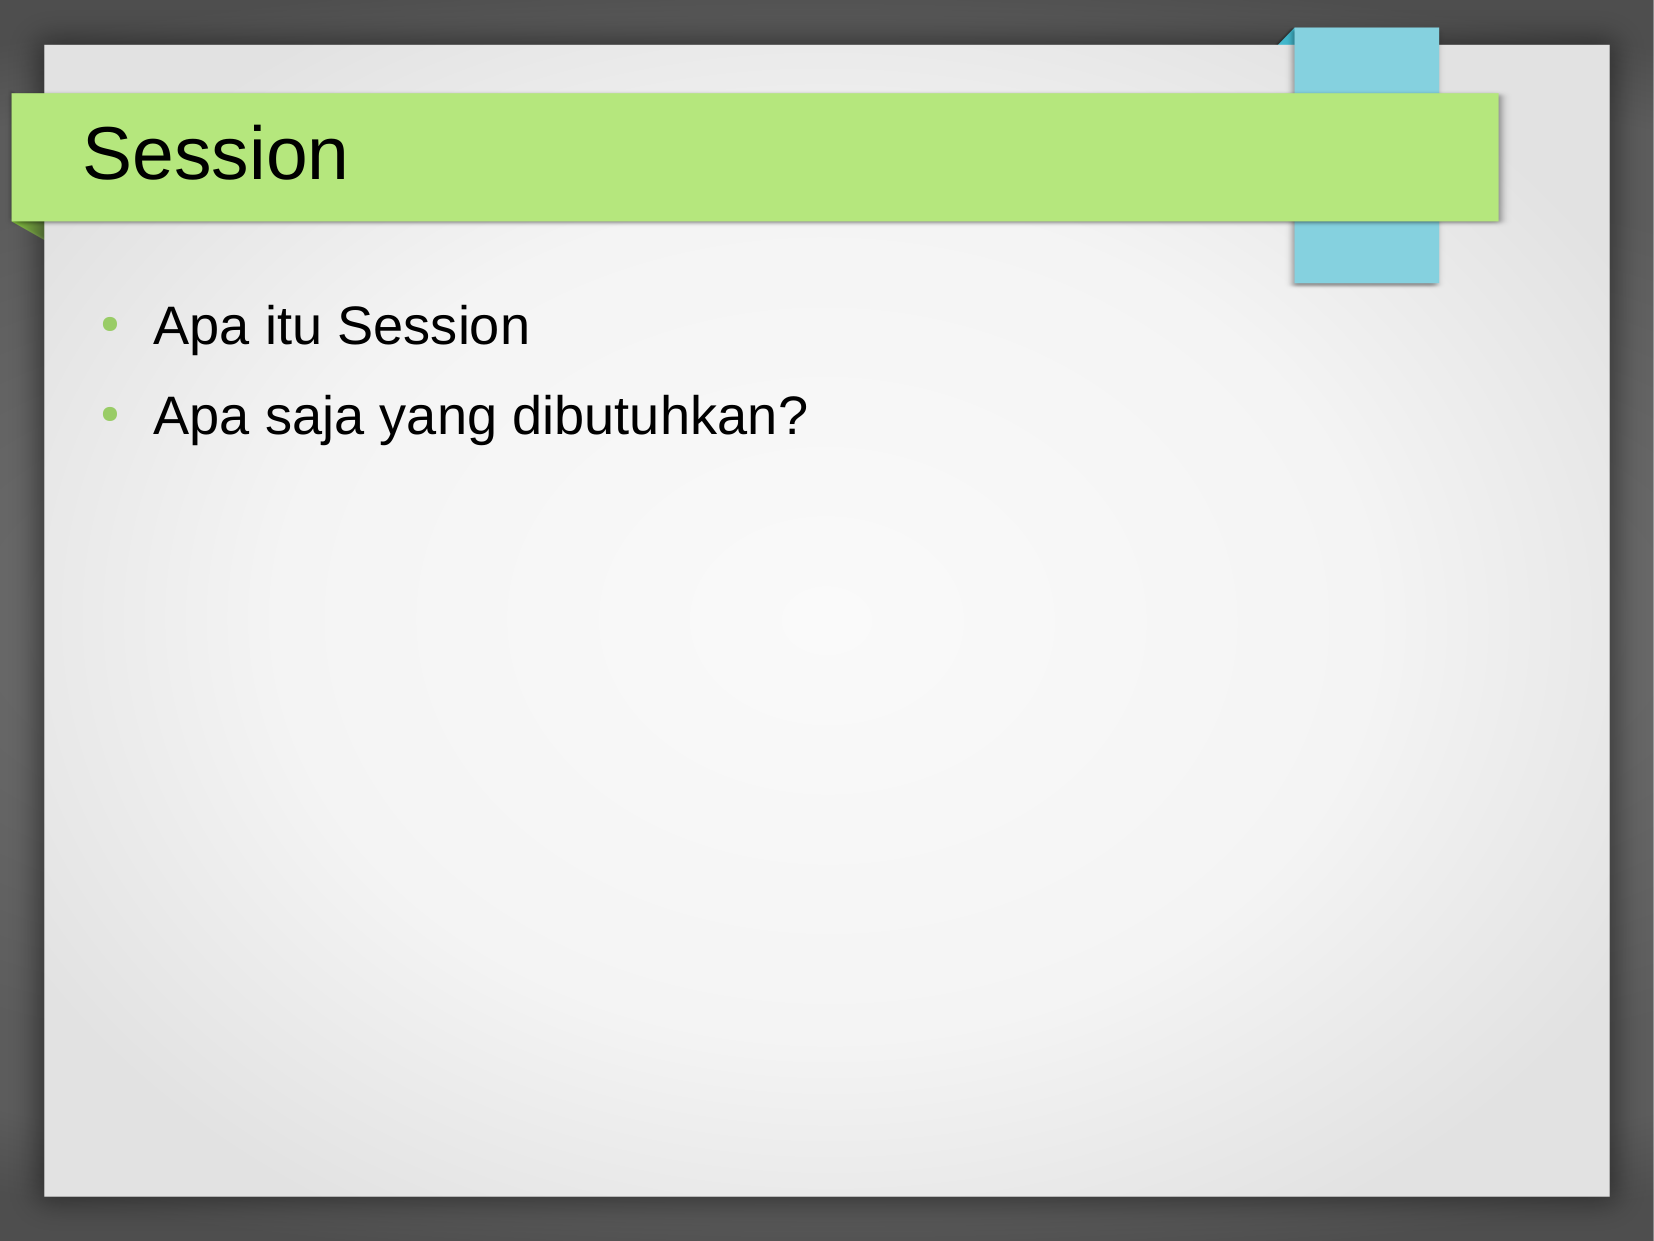

# Session
Apa itu Session
Apa saja yang dibutuhkan?